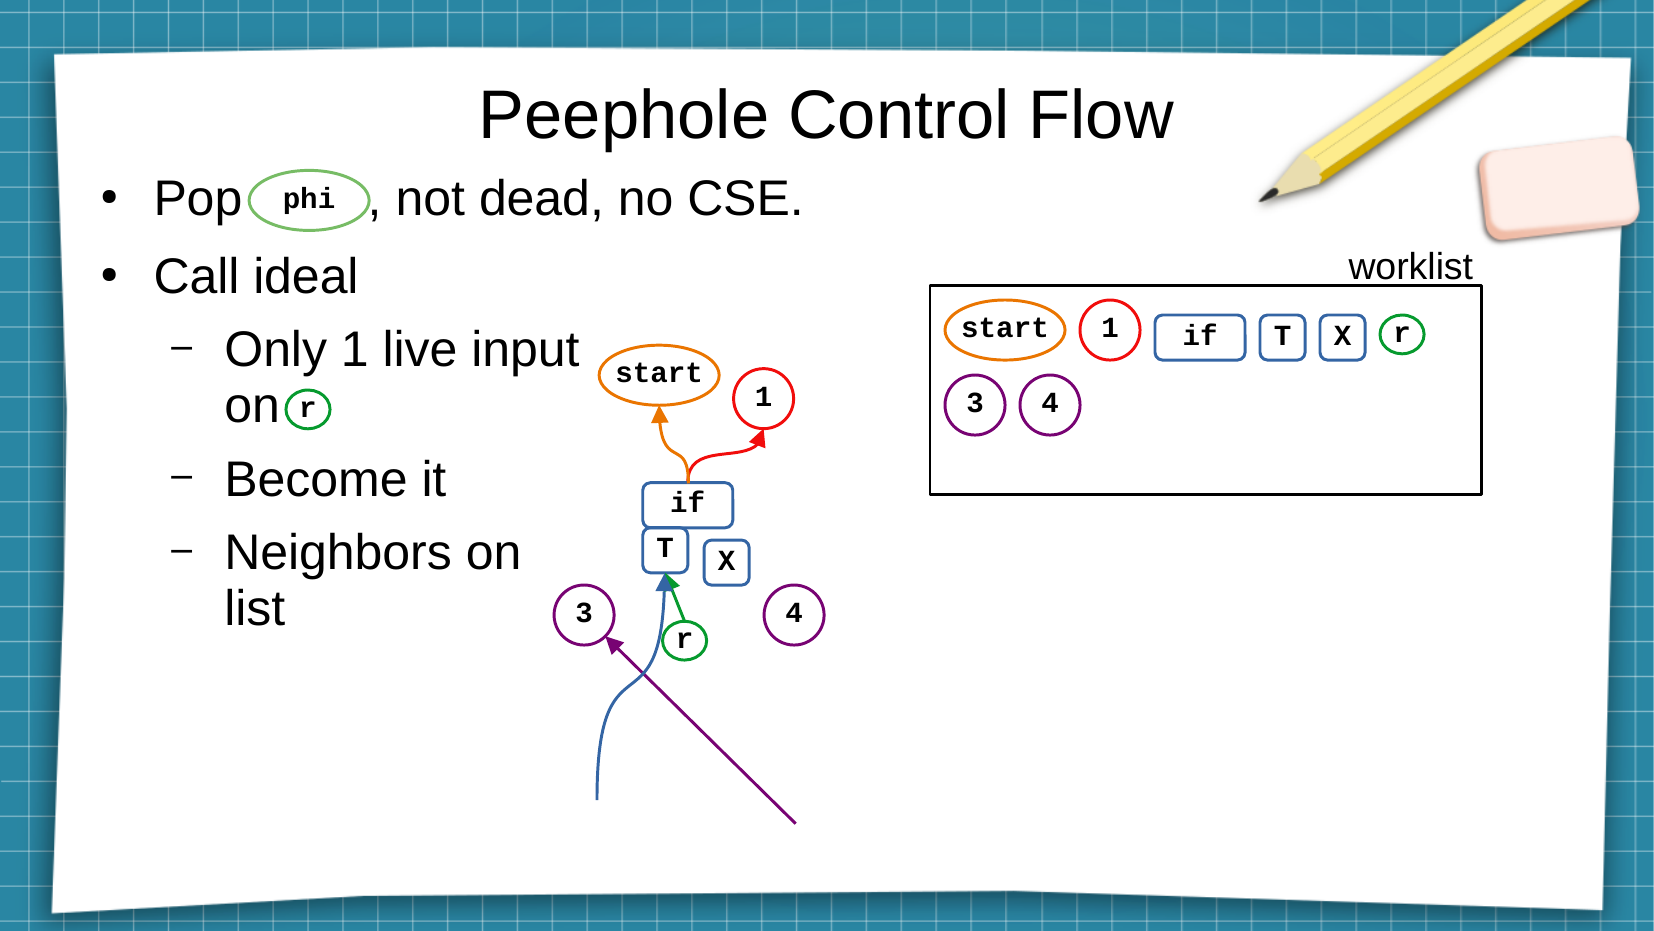

# Peephole Control Flow
Pop , not dead, no CSE.
Call ideal
Only 1 live input
on
Become it
Neighbors on
list
phi
worklist
start
1
if
T
X
r
start
1
3
4
r
if
T
X
3
4
r